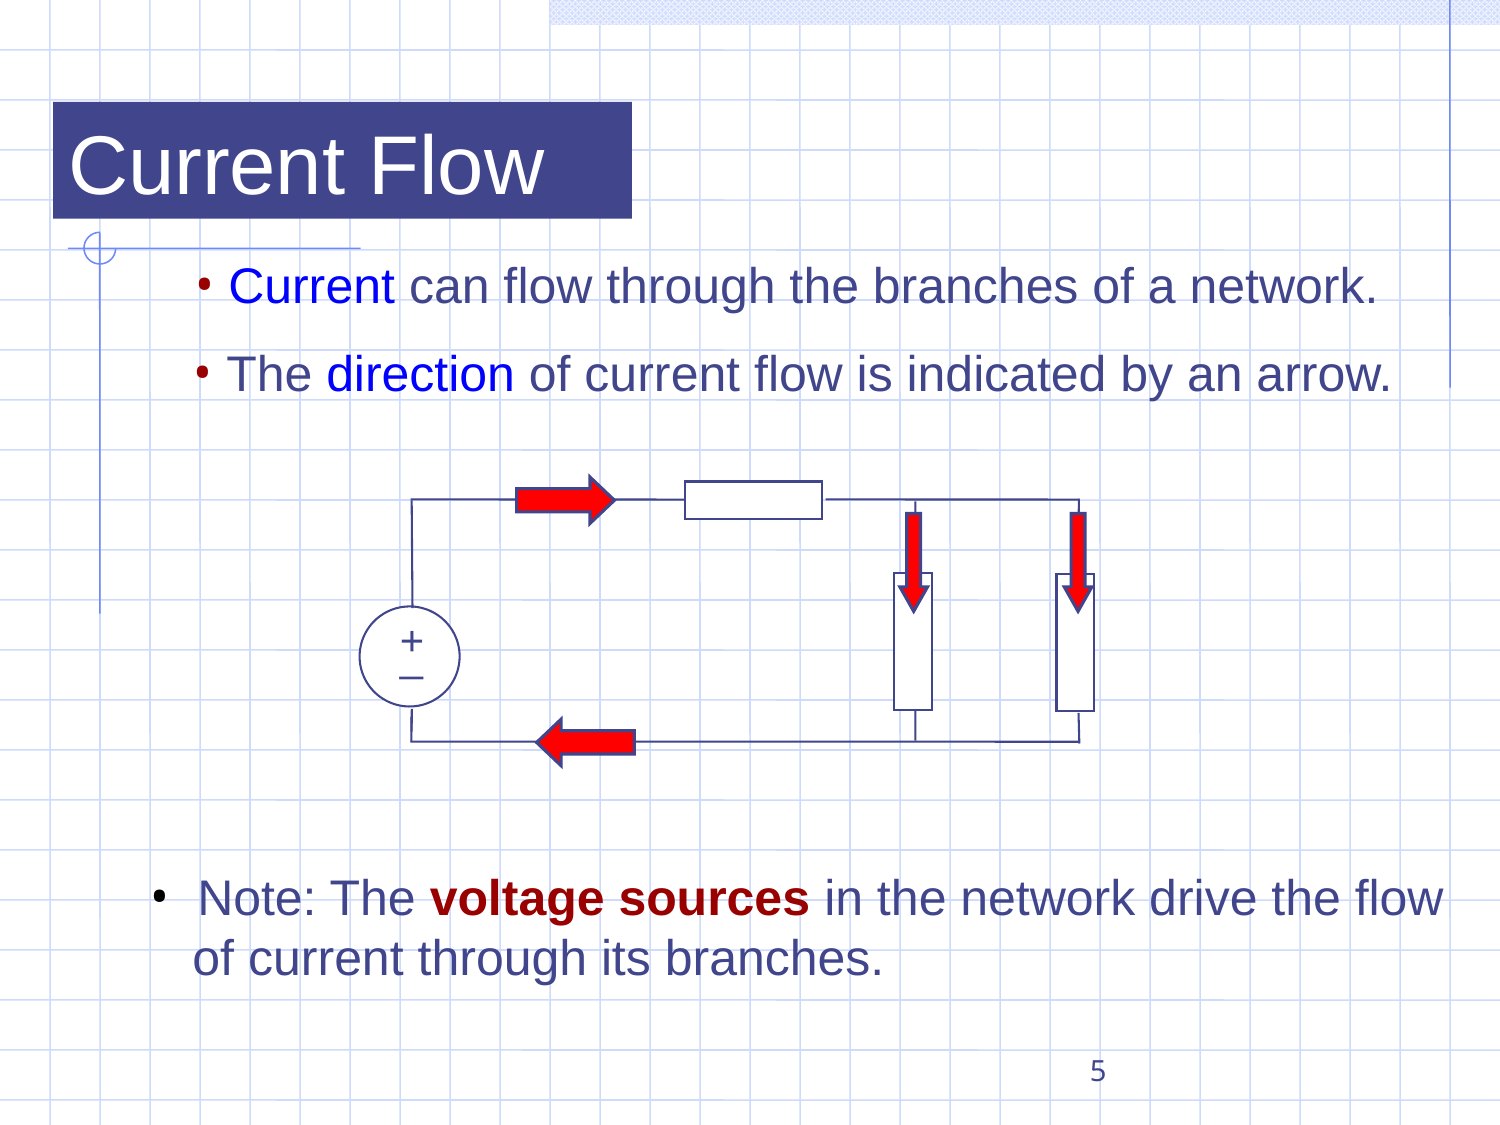

# Current Flow
 Current can flow through the branches of a network.
 The direction of current flow is indicated by an arrow.
+
_
 Note: The voltage sources in the network drive the flow
 of current through its branches.